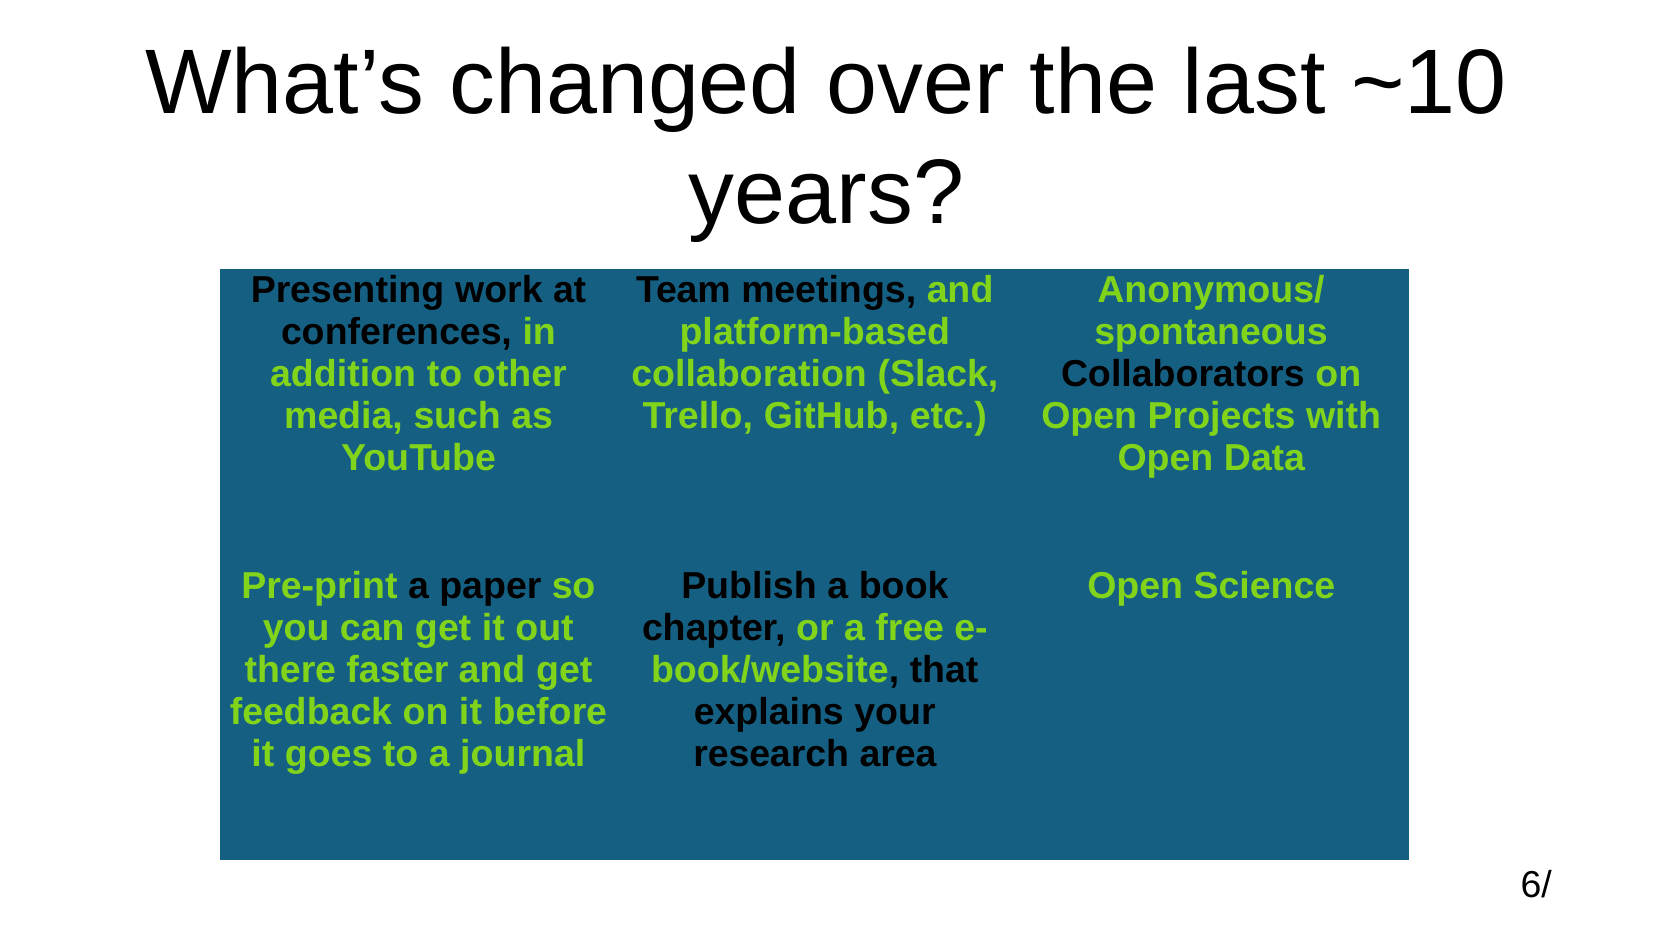

# What’s changed over the last ~10 years?
| Presenting work at conferences, in addition to other media, such as YouTube | Team meetings, and platform-based collaboration (Slack, Trello, GitHub, etc.) | Anonymous/spontaneous Collaborators on Open Projects with Open Data |
| --- | --- | --- |
| Pre-print a paper so you can get it out there faster and get feedback on it before it goes to a journal | Publish a book chapter, or a free e-book/website, that explains your research area | Open Science |